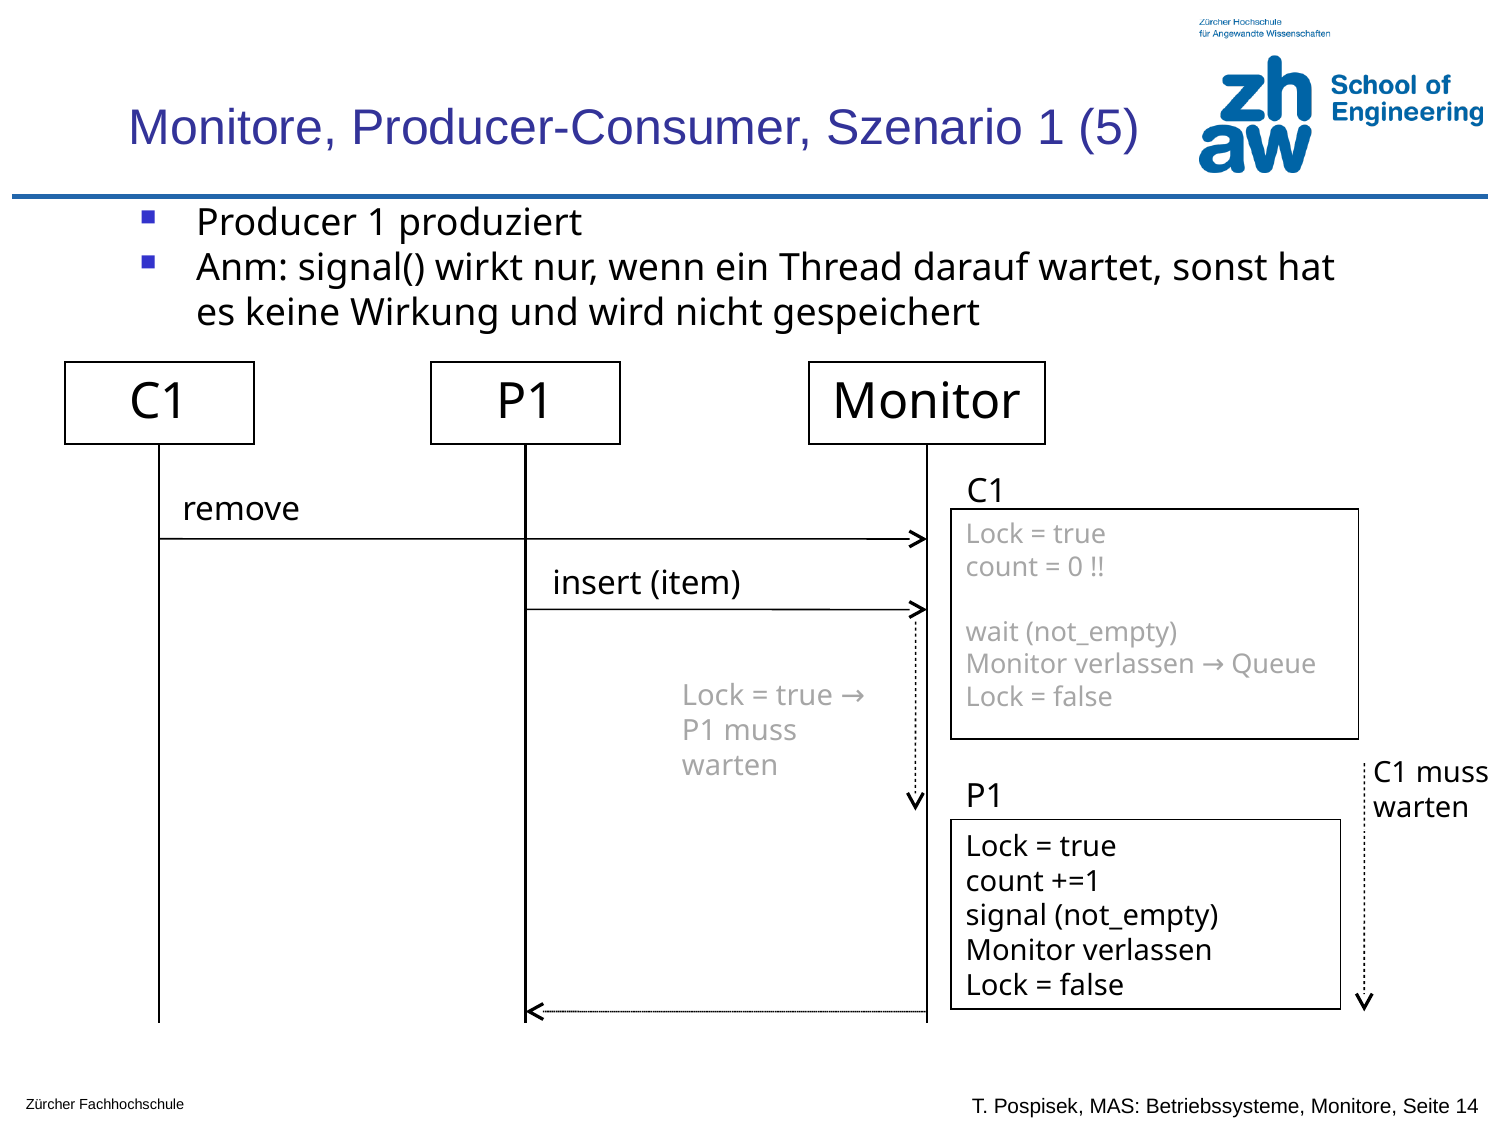

# Monitore, Producer-Consumer, Szenario 1 (5)
Producer 1 produziert
Anm: signal() wirkt nur, wenn ein Thread darauf wartet, sonst hat es keine Wirkung und wird nicht gespeichert
C1
P1
Monitor
C1
remove
Lock = true
count = 0 !!
wait (not_empty)
Monitor verlassen → Queue
Lock = false
insert (item)
Lock = true → P1 muss warten
C1 muss warten
P1
Lock = true
count +=1
signal (not_empty)
Monitor verlassen
Lock = false